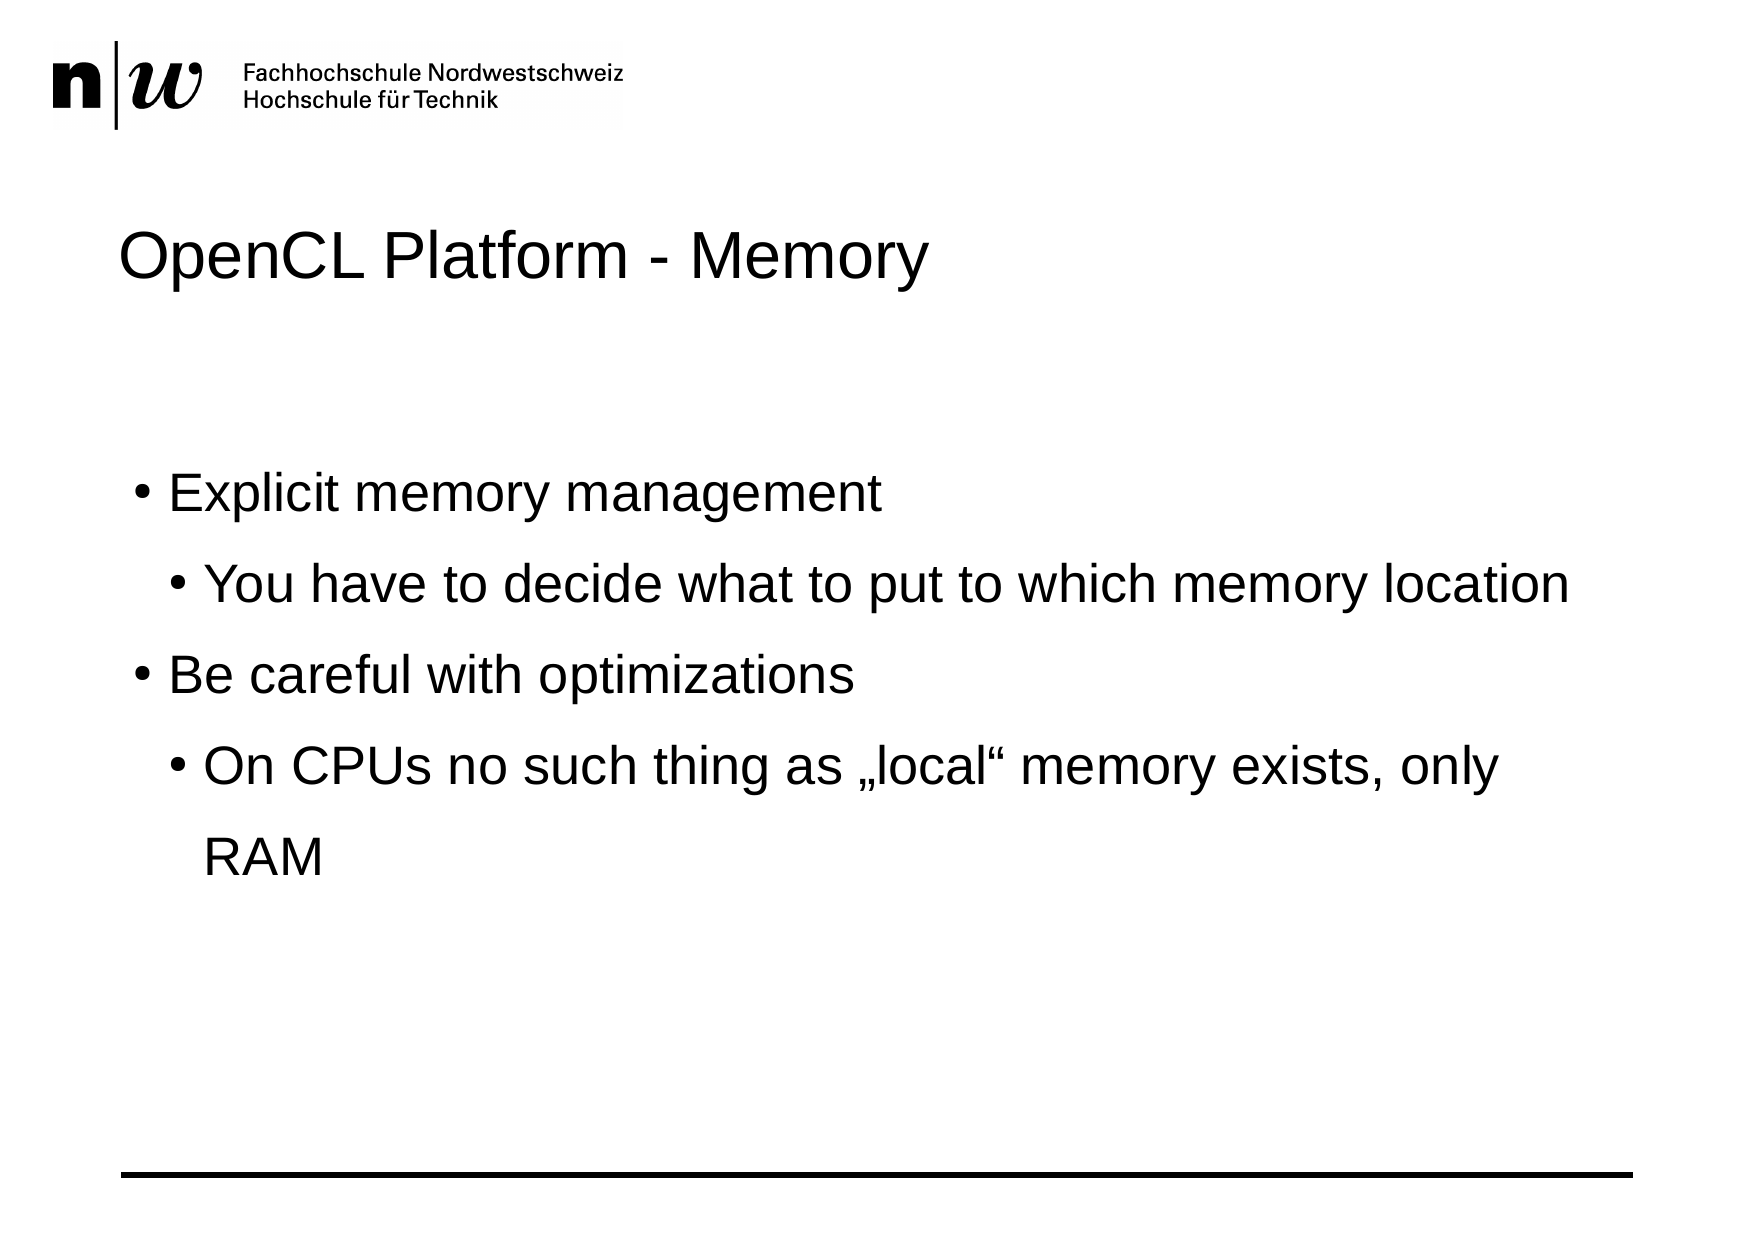

OpenCL Platform - Memory
Explicit memory management
You have to decide what to put to which memory location
Be careful with optimizations
On CPUs no such thing as „local“ memory exists, only RAM